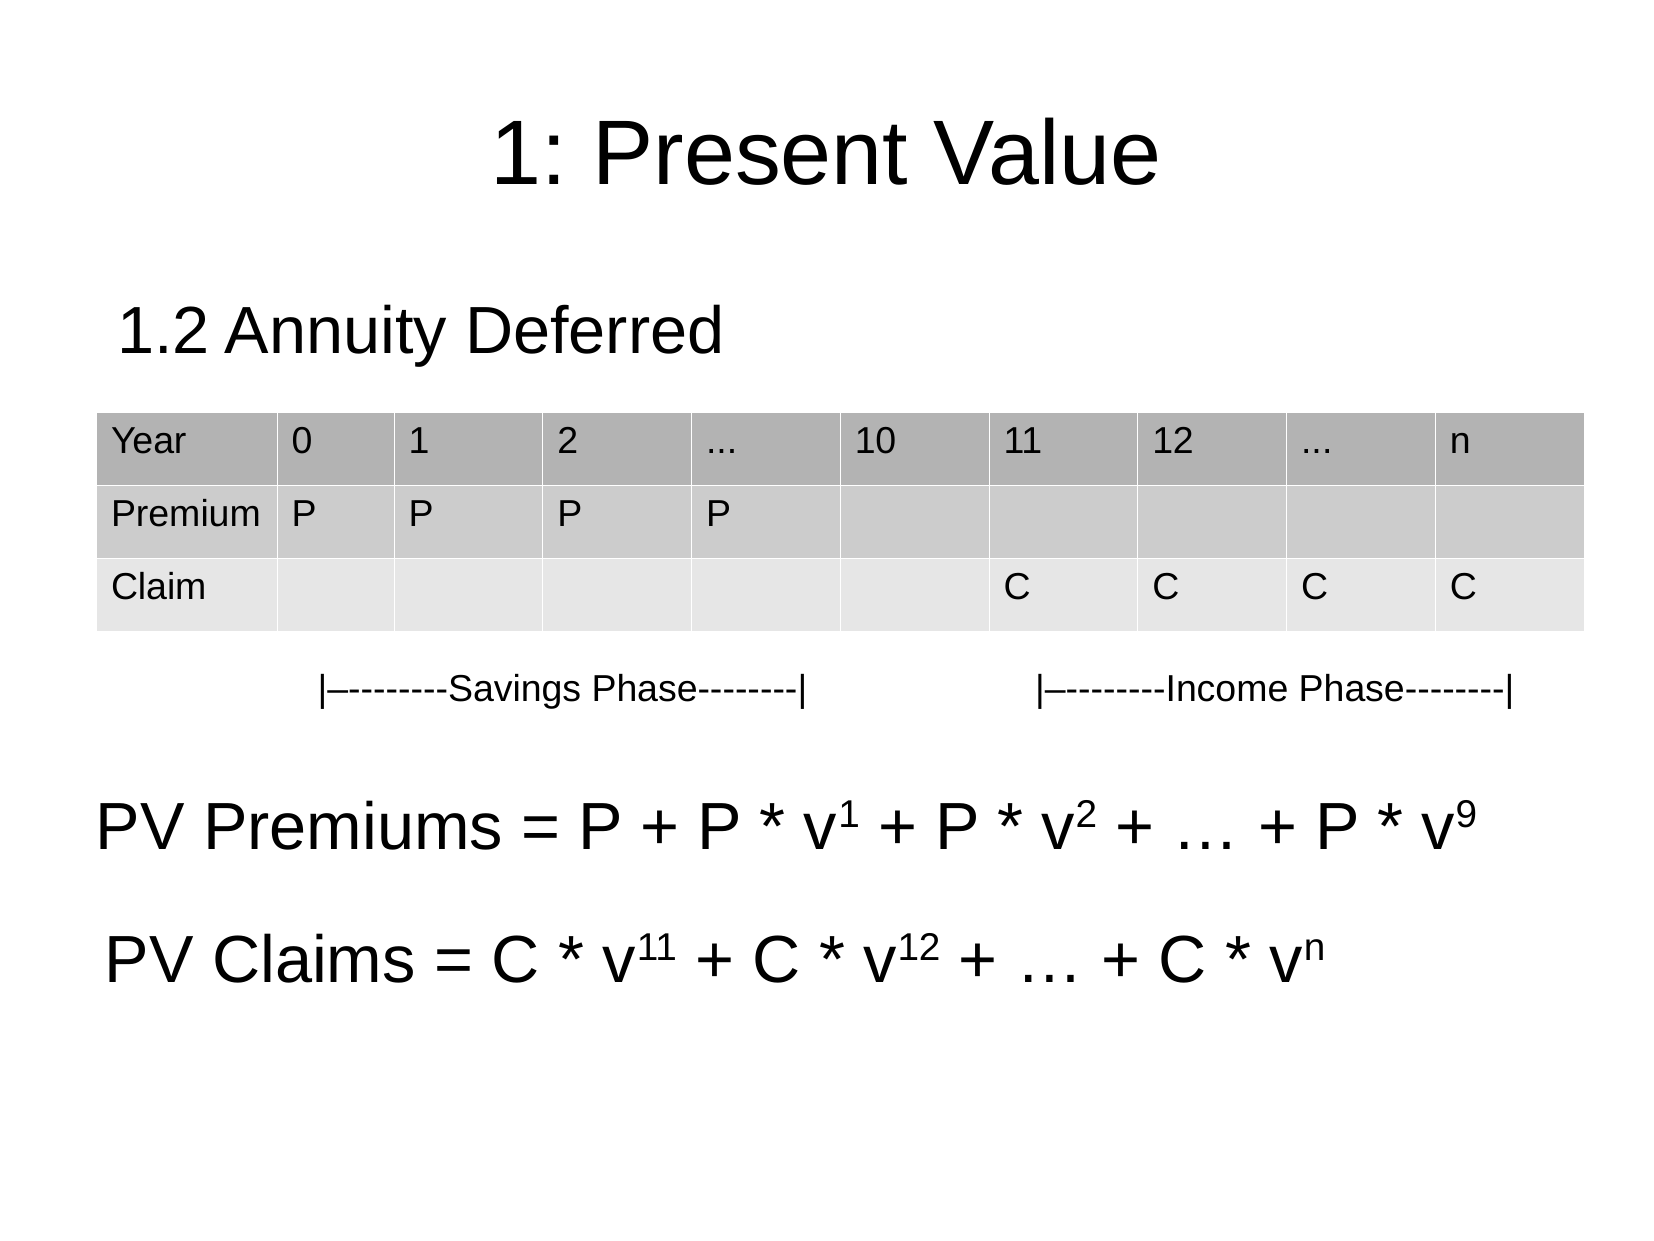

# 1: Present Value
1.2 Annuity Deferred
| Year | 0 | 1 | 2 | ... | 10 | 11 | 12 | ... | n |
| --- | --- | --- | --- | --- | --- | --- | --- | --- | --- |
| Premium | P | P | P | P | | | | | |
| Claim | | | | | | C | C | C | C |
|–--------Savings Phase--------|
|–--------Income Phase--------|
PV Premiums = P + P * v1 + P * v2 + … + P * v9
PV Claims = C * v11 + C * v12 + … + C * vn